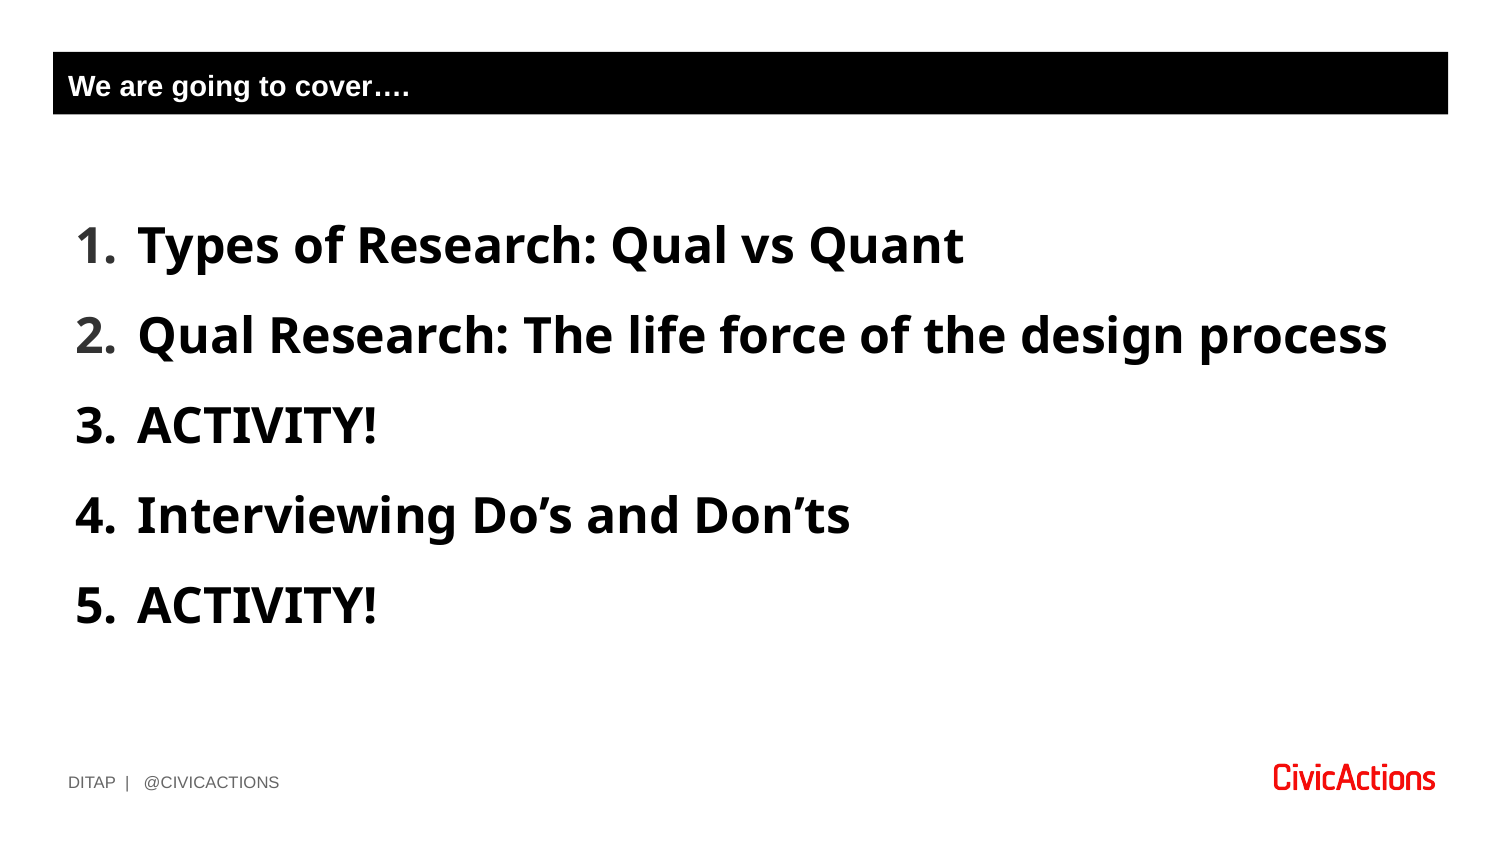

We are going to cover….
# Types of Research: Qual vs Quant
Qual Research: The life force of the design process
ACTIVITY!
Interviewing Do’s and Don’ts
ACTIVITY!